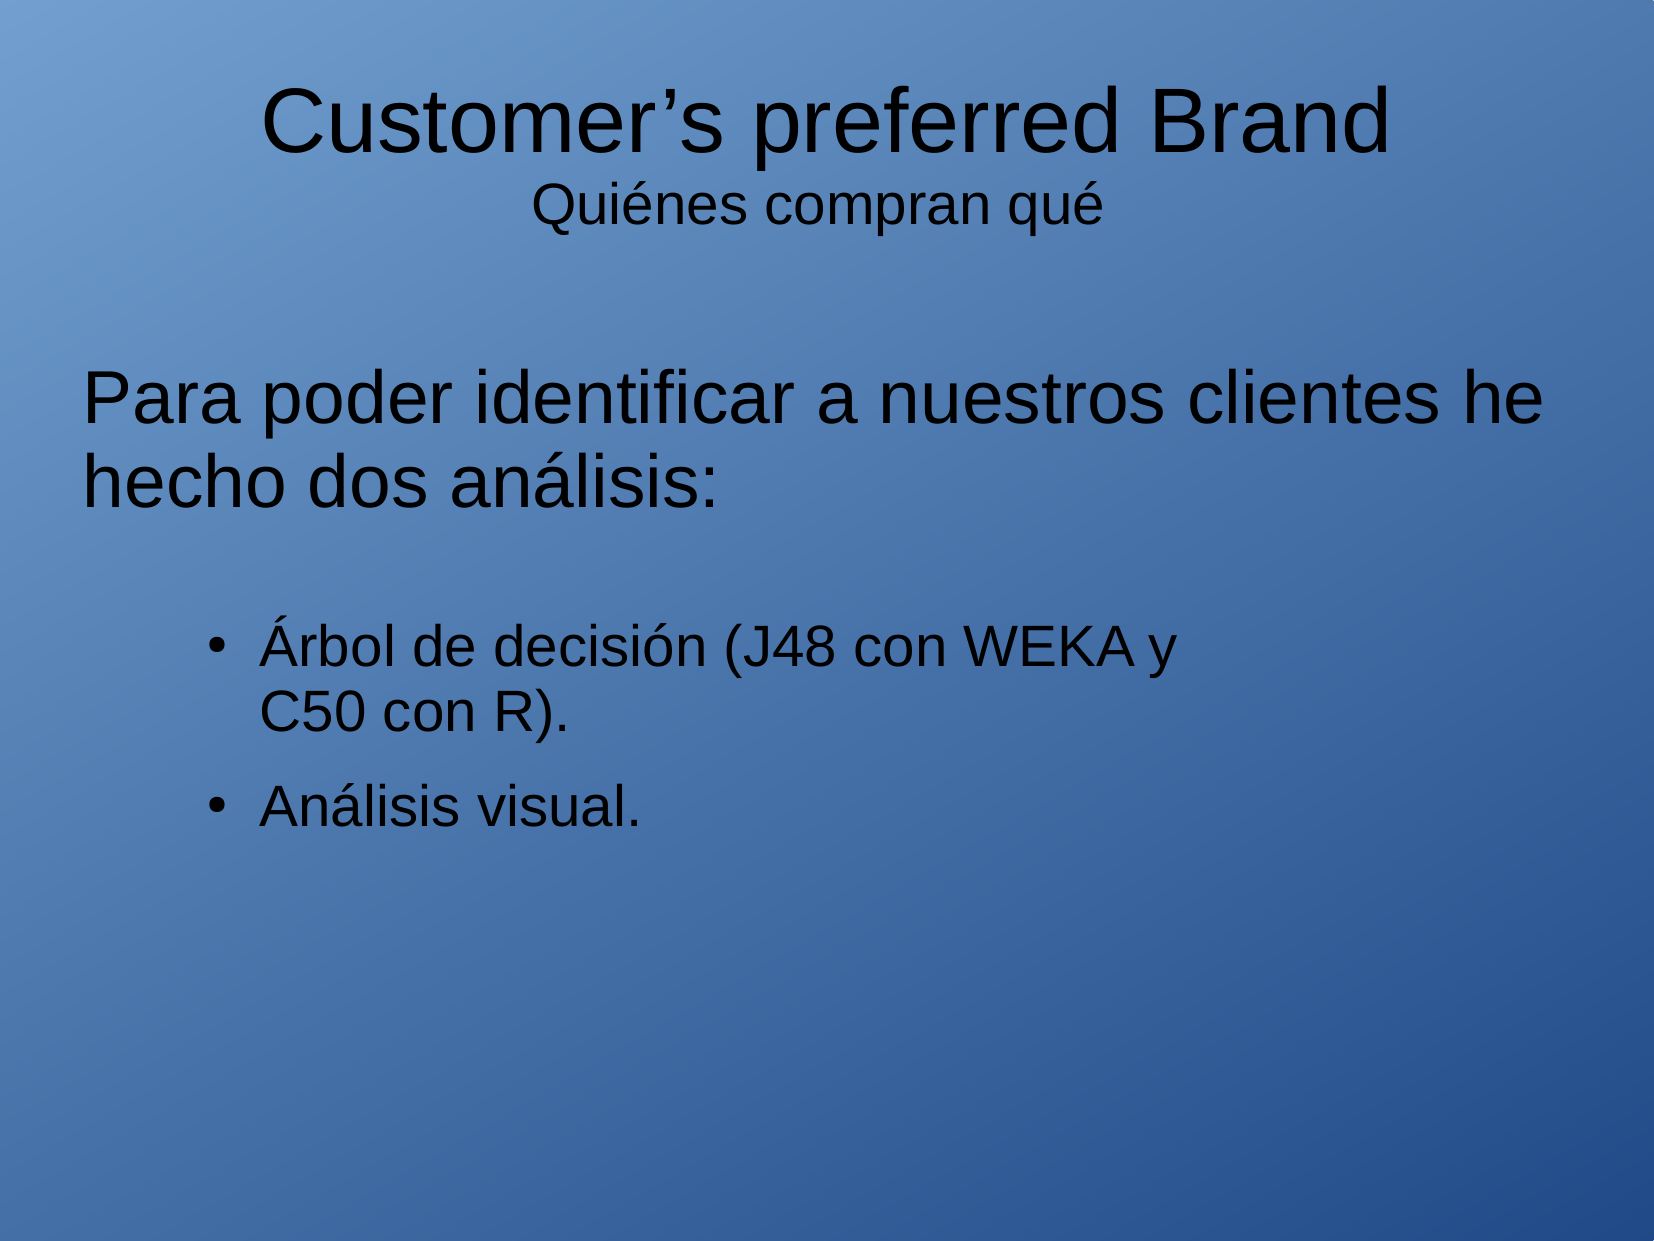

# Customer’s preferred Brand Quiénes compran qué
Para poder identificar a nuestros clientes he hecho dos análisis:
Árbol de decisión (J48 con WEKA y C50 con R).
Análisis visual.